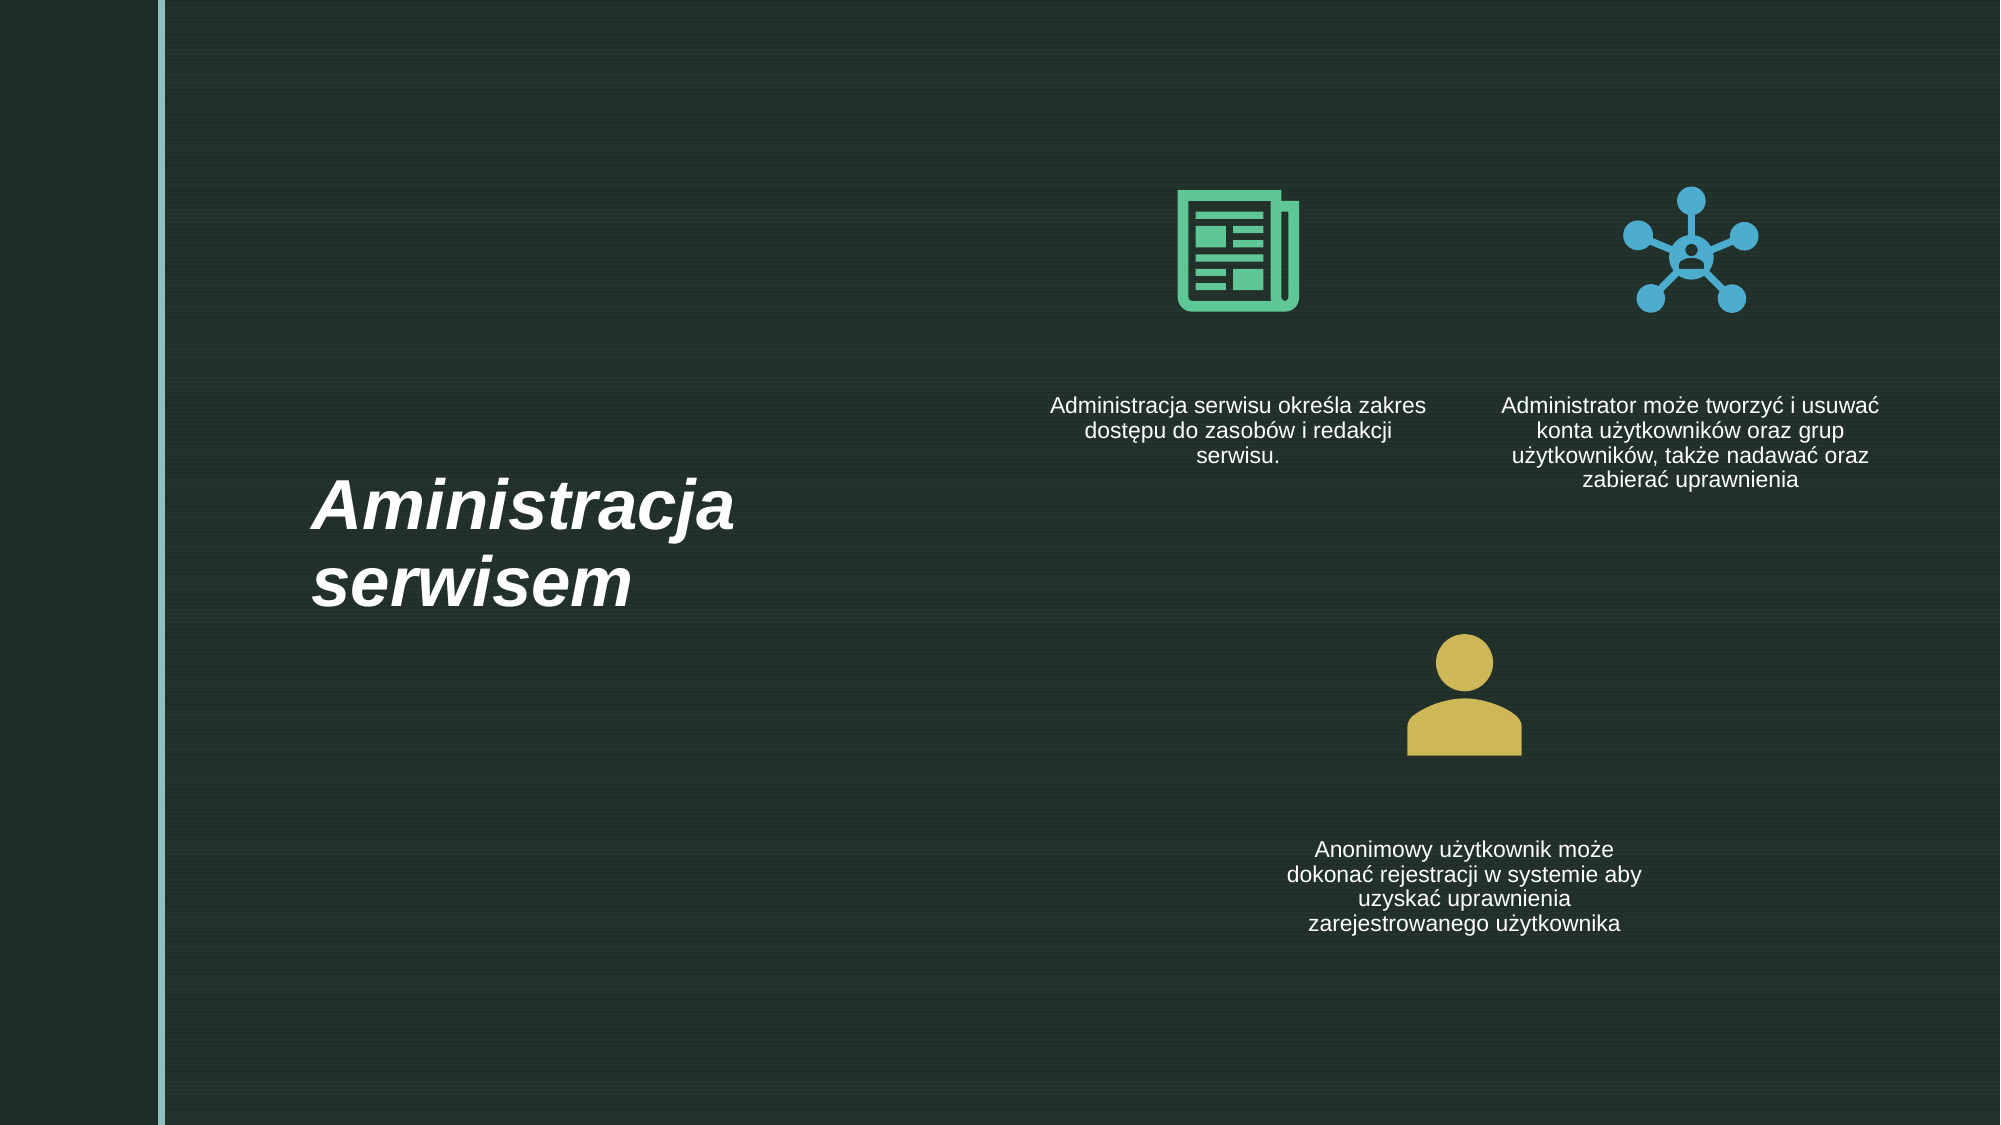

Administracja serwisu określa zakres dostępu do zasobów i redakcji serwisu.
Administrator może tworzyć i usuwać konta użytkowników oraz grup użytkowników, także nadawać oraz zabierać uprawnienia
Anonimowy użytkownik może dokonać rejestracji w systemie aby uzyskać uprawnienia zarejestrowanego użytkownika
# Aministracja serwisem